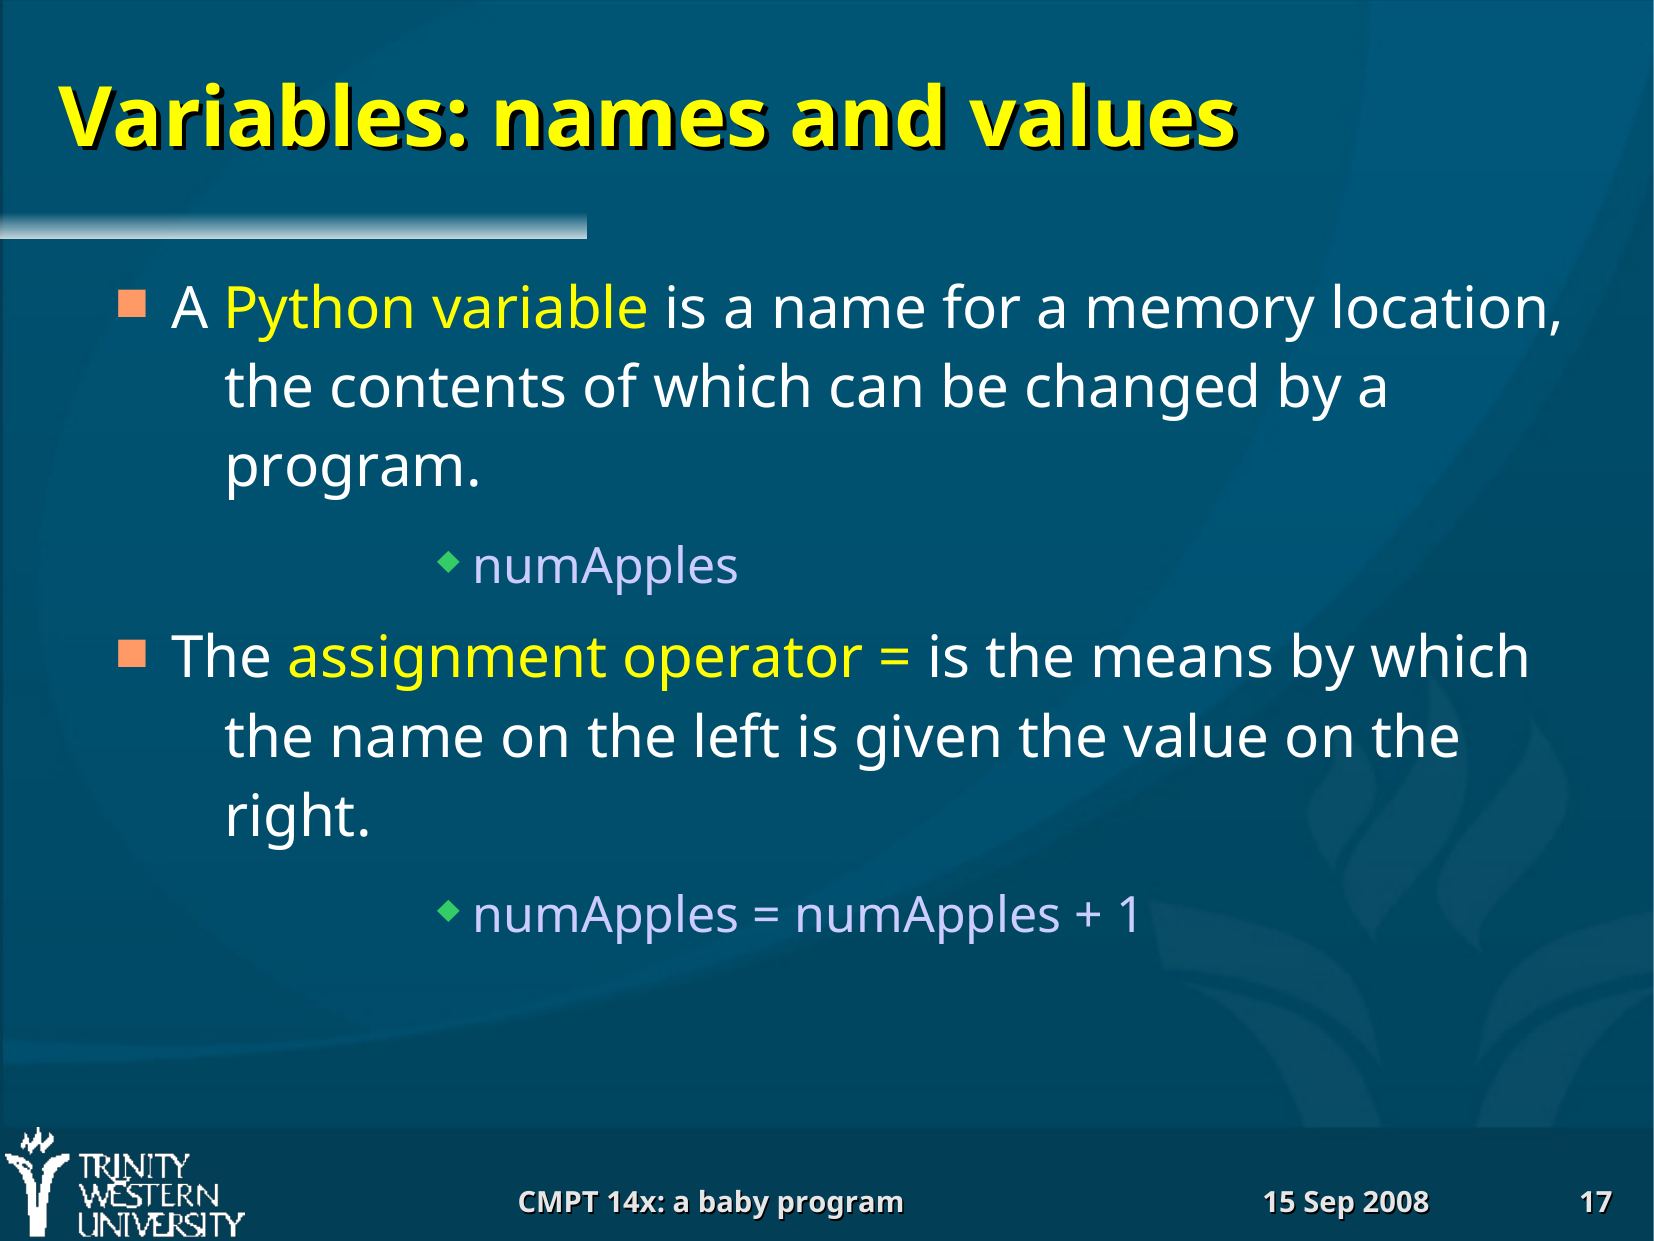

# Variables: names and values
A Python variable is a name for a memory location, the contents of which can be changed by a program.
numApples
The assignment operator = is the means by which the name on the left is given the value on the right.
numApples = numApples + 1
CMPT 14x: a baby program
15 Sep 2008
17